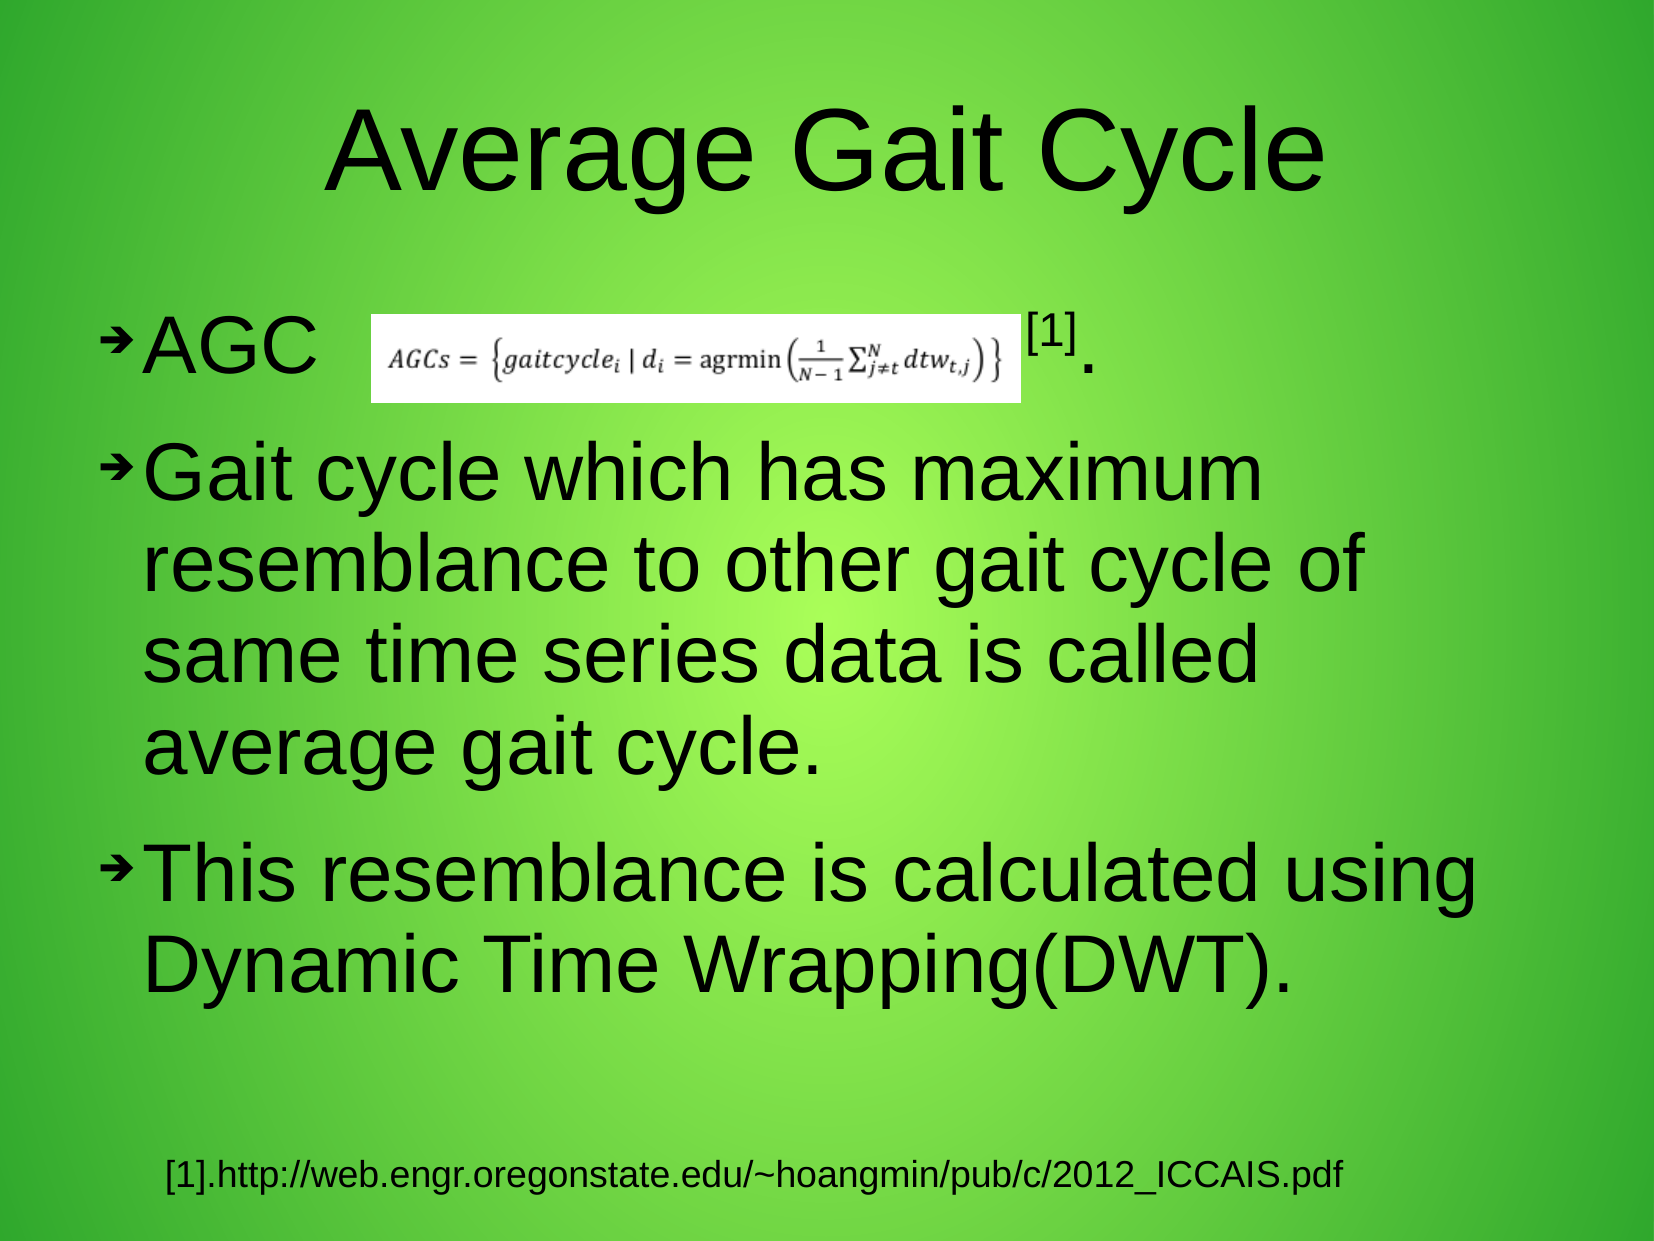

# Average Gait Cycle
AGC [1].
Gait cycle which has maximum resemblance to other gait cycle of same time series data is called average gait cycle.
This resemblance is calculated using Dynamic Time Wrapping(DWT).
[1].http://web.engr.oregonstate.edu/~hoangmin/pub/c/2012_ICCAIS.pdf